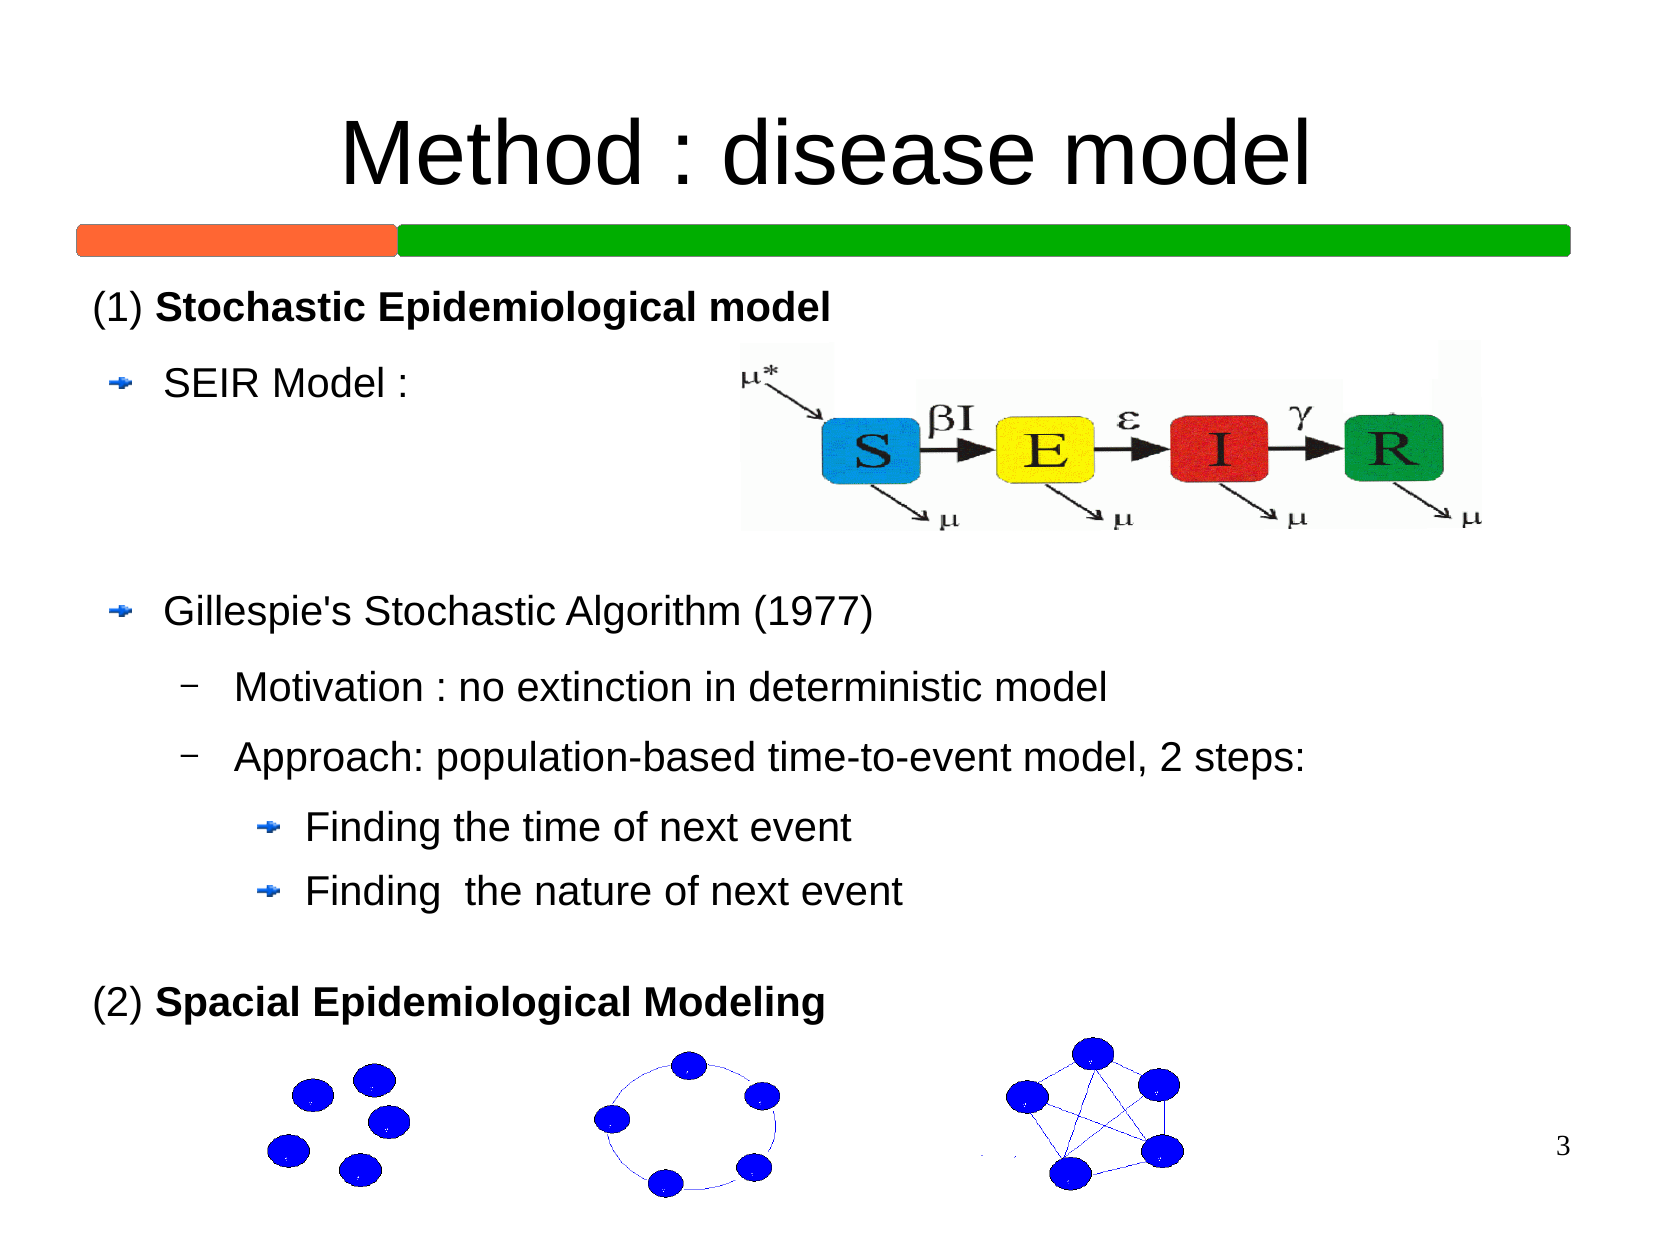

# Method : disease model
(1) Stochastic Epidemiological model
SEIR Model :
Gillespie's Stochastic Algorithm (1977)
Motivation : no extinction in deterministic model
Approach: population-based time-to-event model, 2 steps:
Finding the time of next event
Finding the nature of next event
(2) Spacial Epidemiological Modeling
3